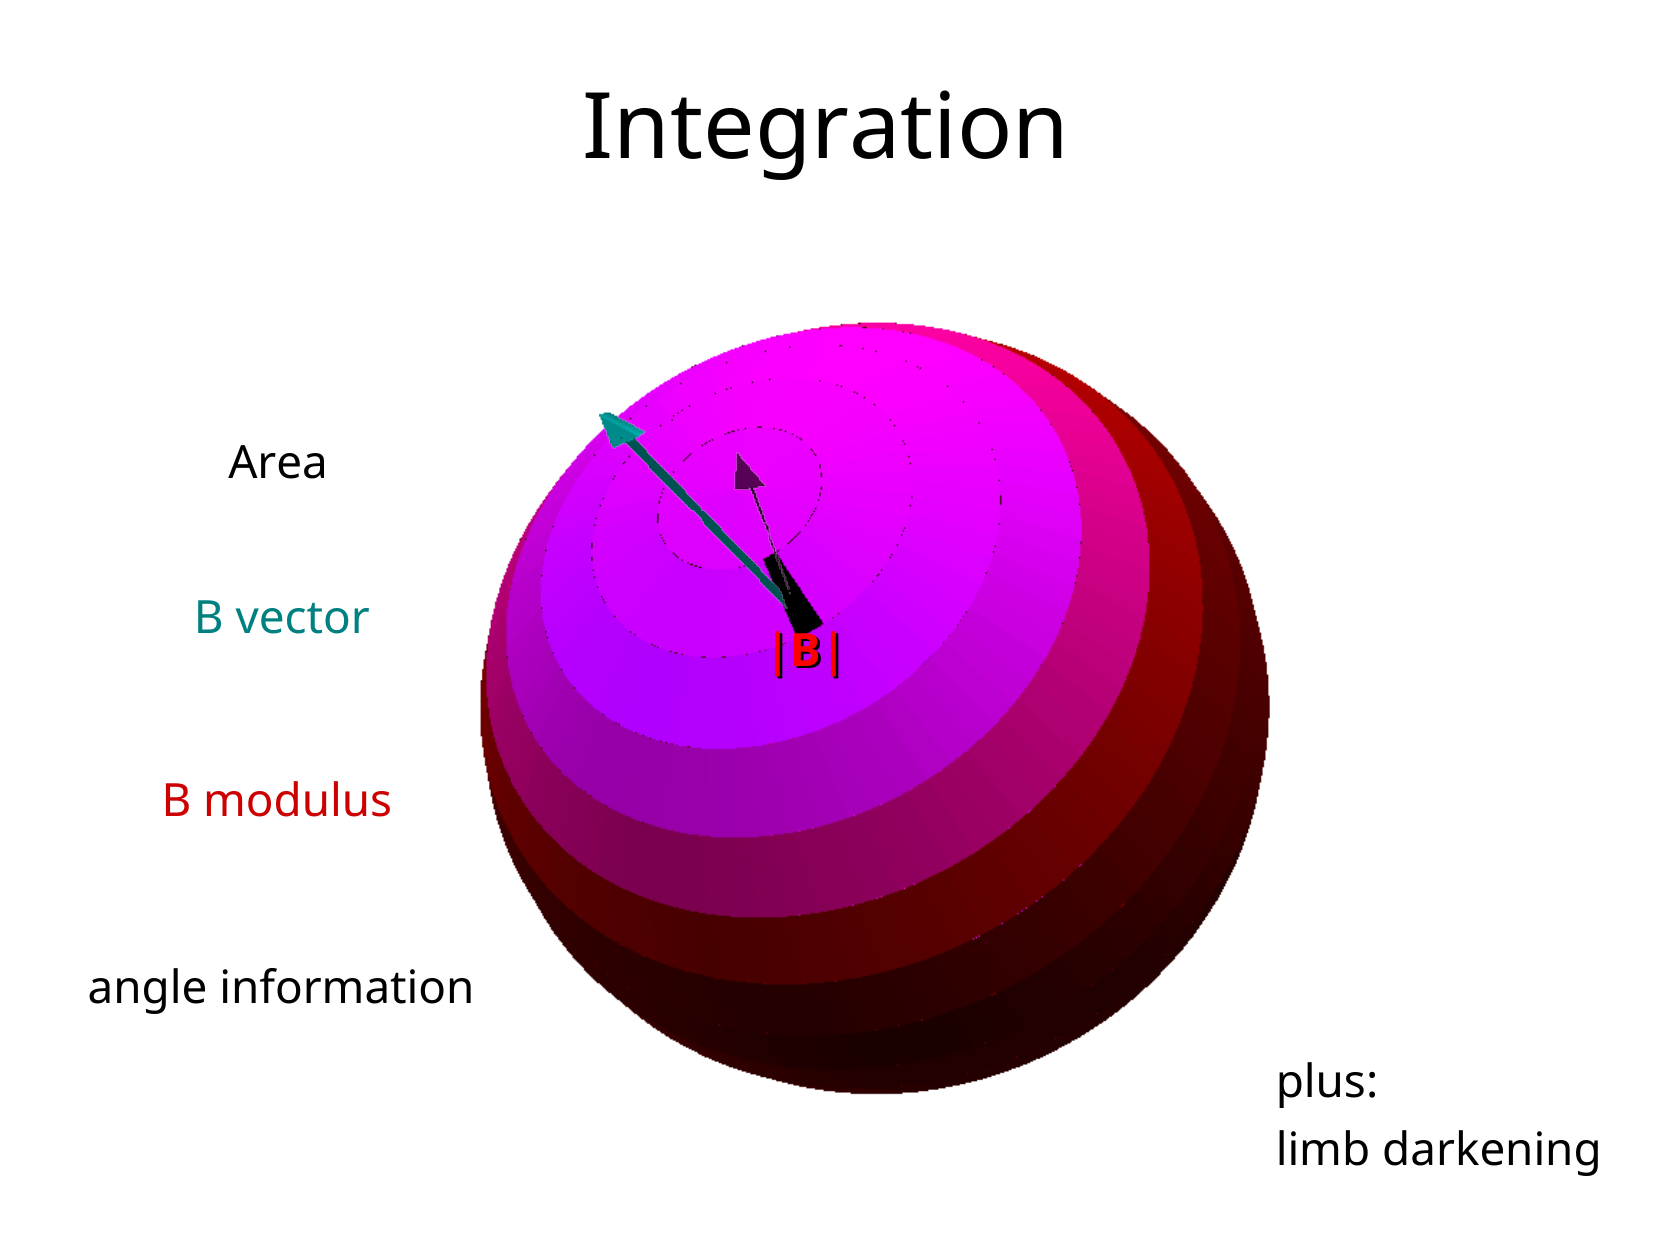

Integration
Area
B vector
|B|
B modulus
angle information
plus:
limb darkening